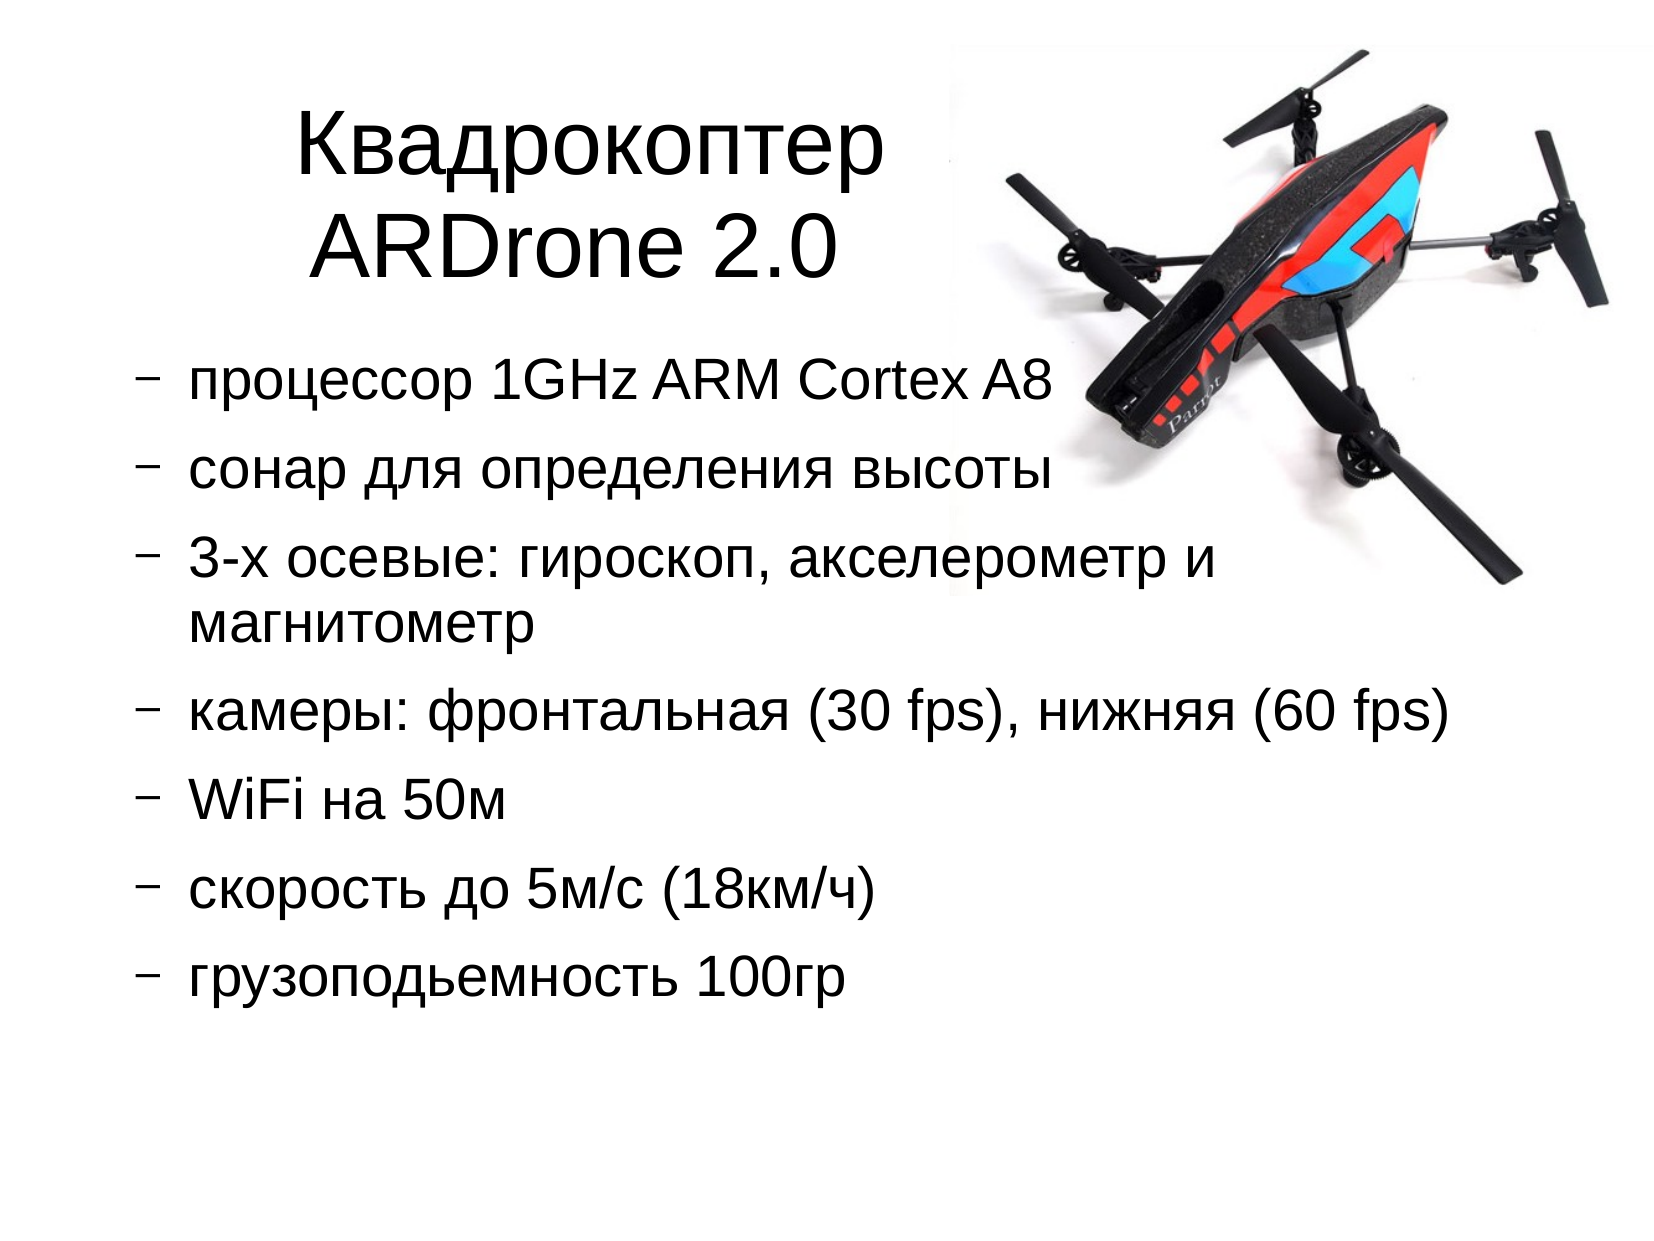

# Квадрокоптер ARDrone 2.0
процессор 1GHz ARM Cortex A8
сонар для определения высоты
3-х осевые: гироскоп, акселерометр и магнитометр
камеры: фронтальная (30 fps), нижняя (60 fps)
WiFi на 50м
скорость до 5м/с (18км/ч)
грузоподьемность 100гр